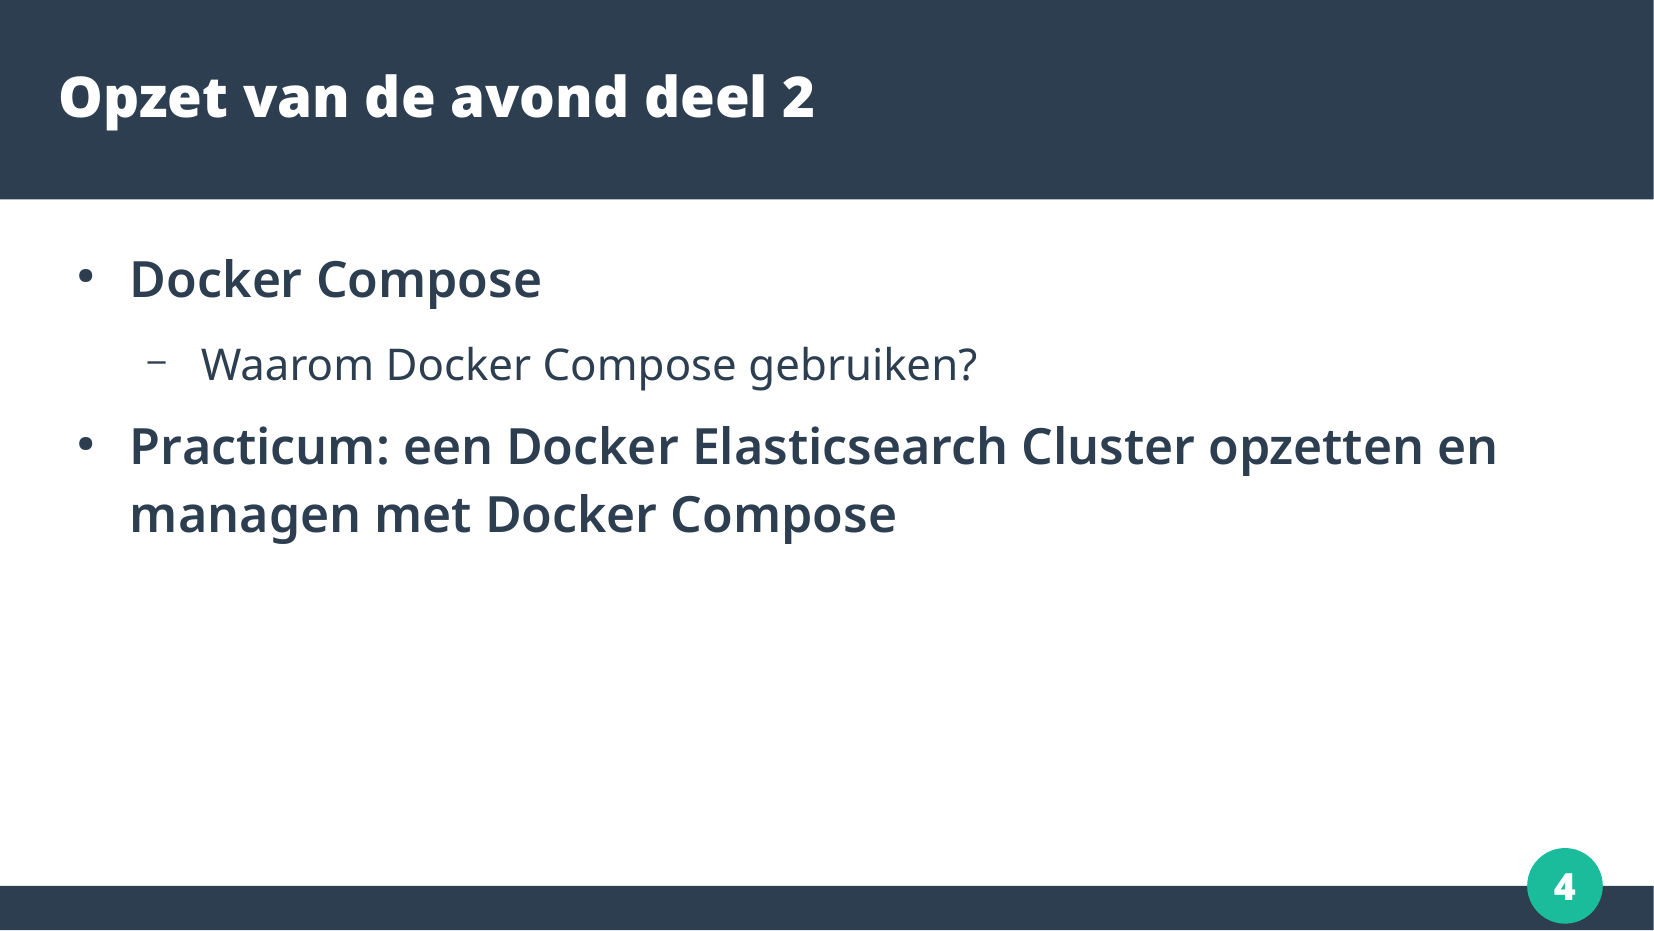

# Opzet van de avond deel 2
Docker Compose
Waarom Docker Compose gebruiken?
Practicum: een Docker Elasticsearch Cluster opzetten en managen met Docker Compose